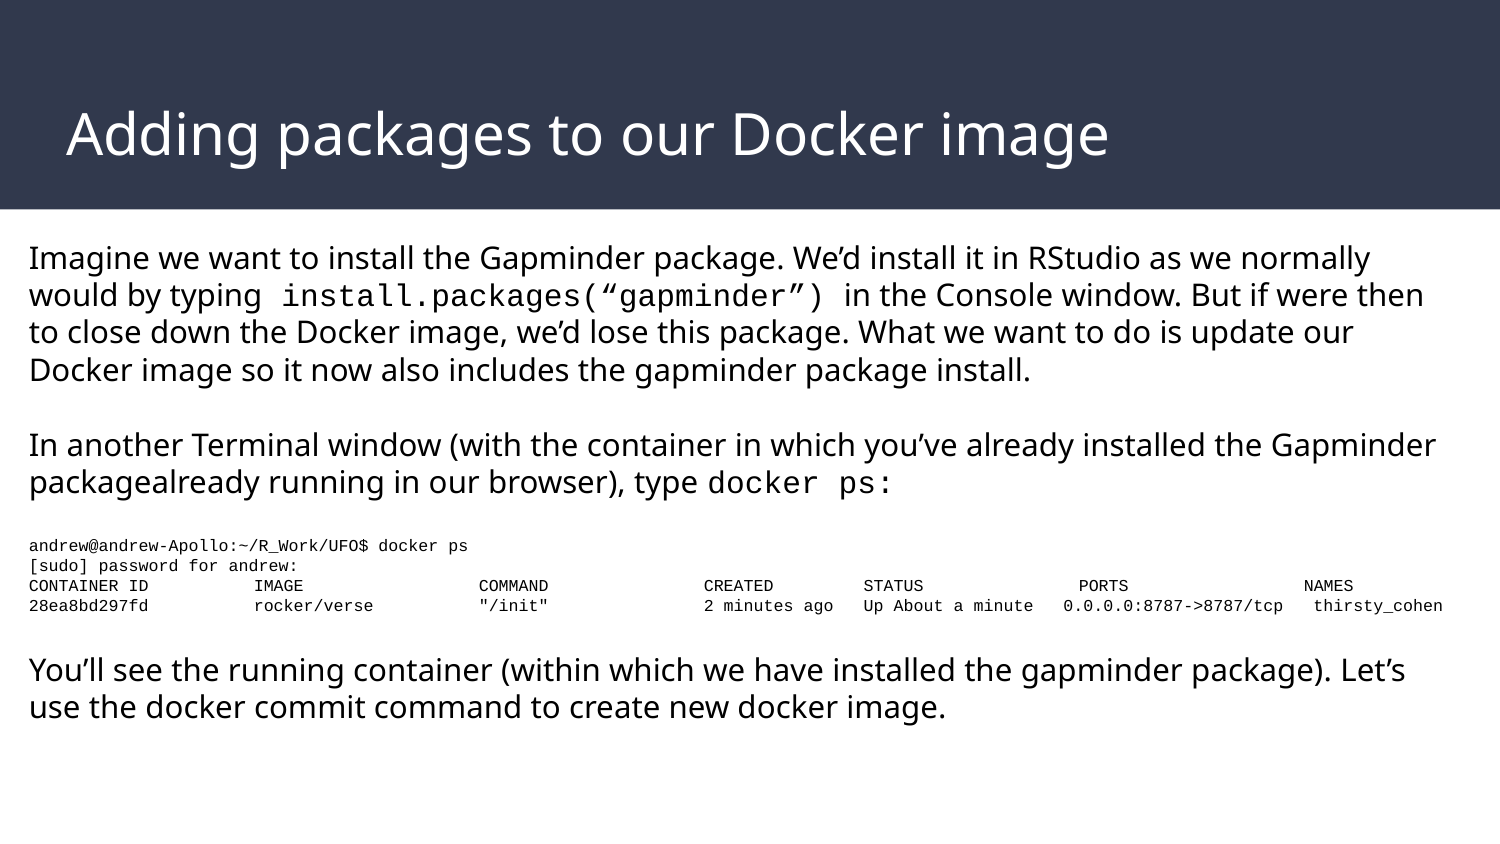

# Adding packages to our Docker image
Imagine we want to install the Gapminder package. We’d install it in RStudio as we normally would by typing install.packages(“gapminder”) in the Console window. But if were then to close down the Docker image, we’d lose this package. What we want to do is update our Docker image so it now also includes the gapminder package install.
In another Terminal window (with the container in which you’ve already installed the Gapminder packagealready running in our browser), type docker ps:
andrew@andrew-Apollo:~/R_Work/UFO$ docker ps
[sudo] password for andrew:
CONTAINER ID 	IMAGE 	COMMAND 	CREATED STATUS 	PORTS 	NAMES
28ea8bd297fd 	rocker/verse 	"/init" 	2 minutes ago Up About a minute 0.0.0.0:8787->8787/tcp thirsty_cohen
You’ll see the running container (within which we have installed the gapminder package). Let’s use the docker commit command to create new docker image.